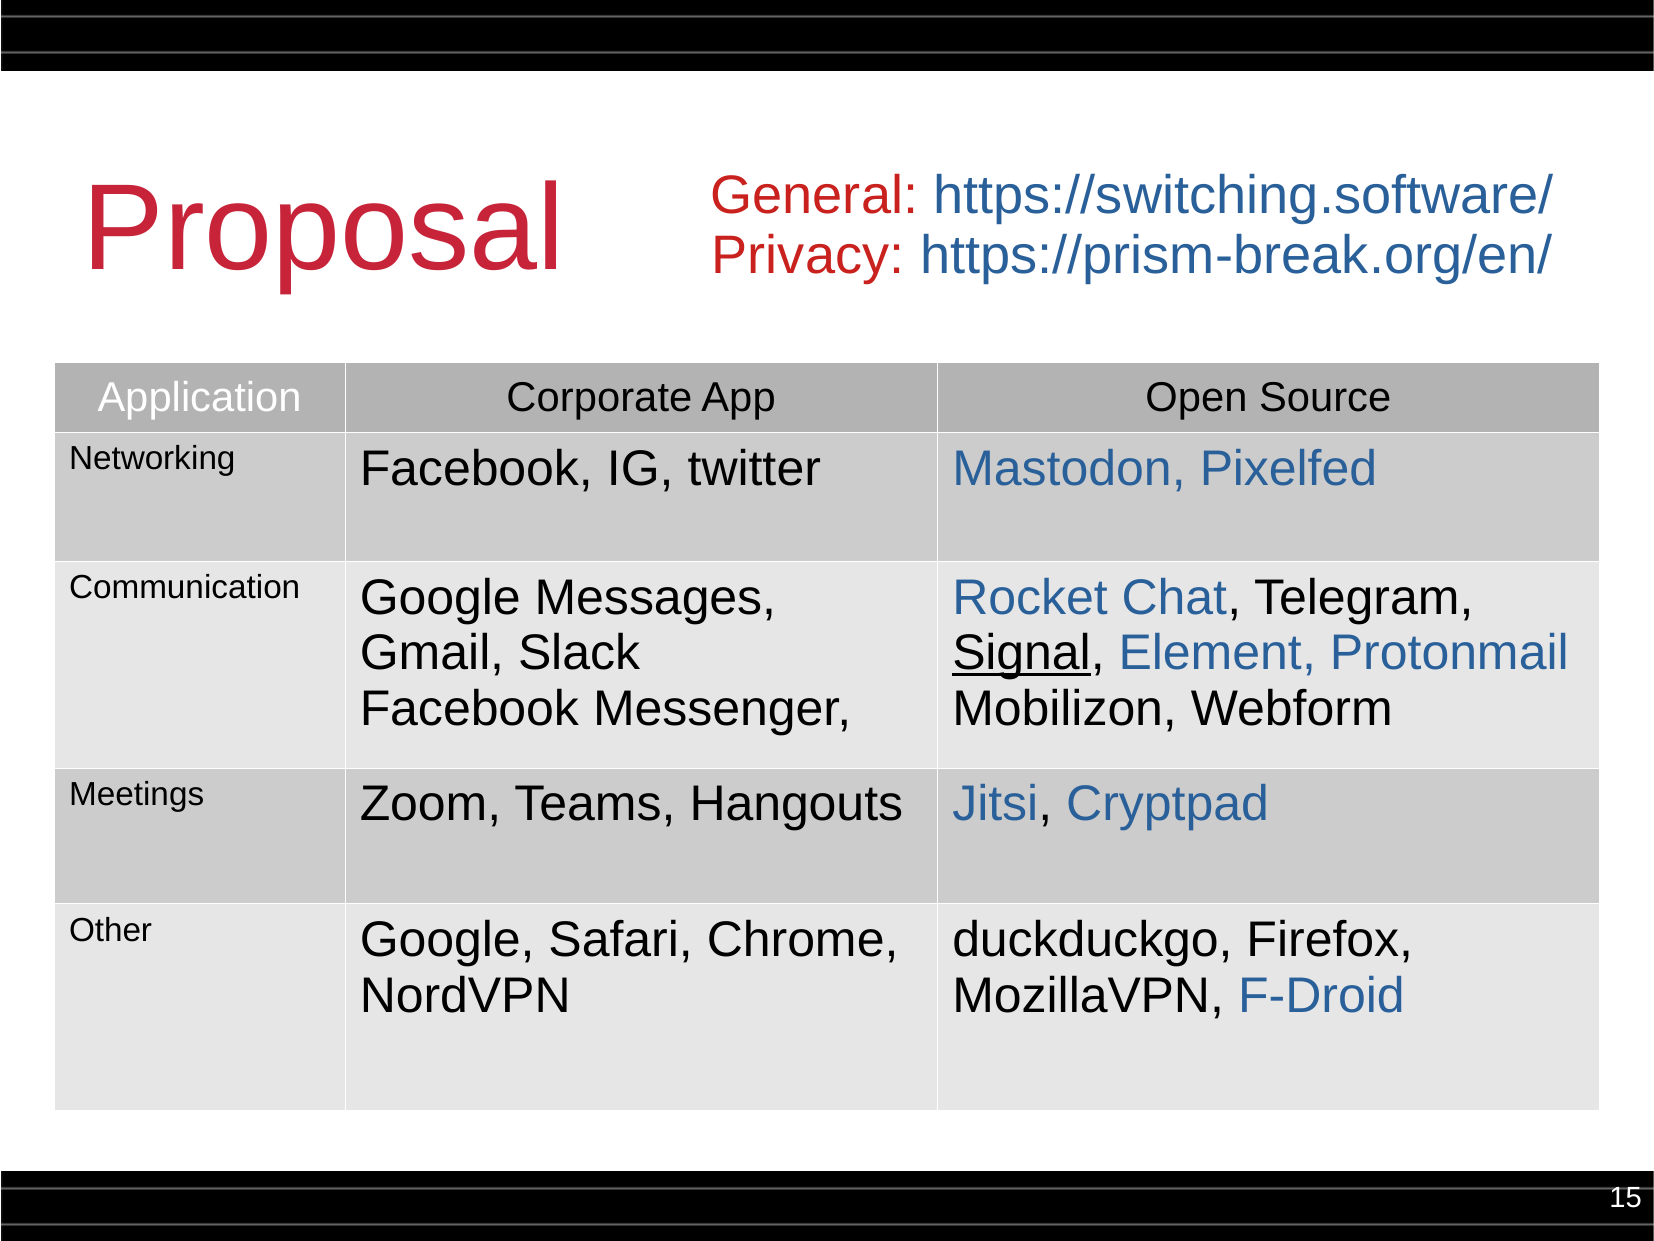

General: https://switching.software/
Privacy: https://prism-break.org/en/
# Proposal
| Application | Corporate App | Open Source |
| --- | --- | --- |
| Networking | Facebook, IG, twitter | Mastodon, Pixelfed |
| Communication | Google Messages, Gmail, Slack Facebook Messenger, | Rocket Chat, Telegram, Signal, Element, Protonmail Mobilizon, Webform |
| Meetings | Zoom, Teams, Hangouts | Jitsi, Cryptpad |
| Other | Google, Safari, Chrome, NordVPN | duckduckgo, Firefox, MozillaVPN, F-Droid |